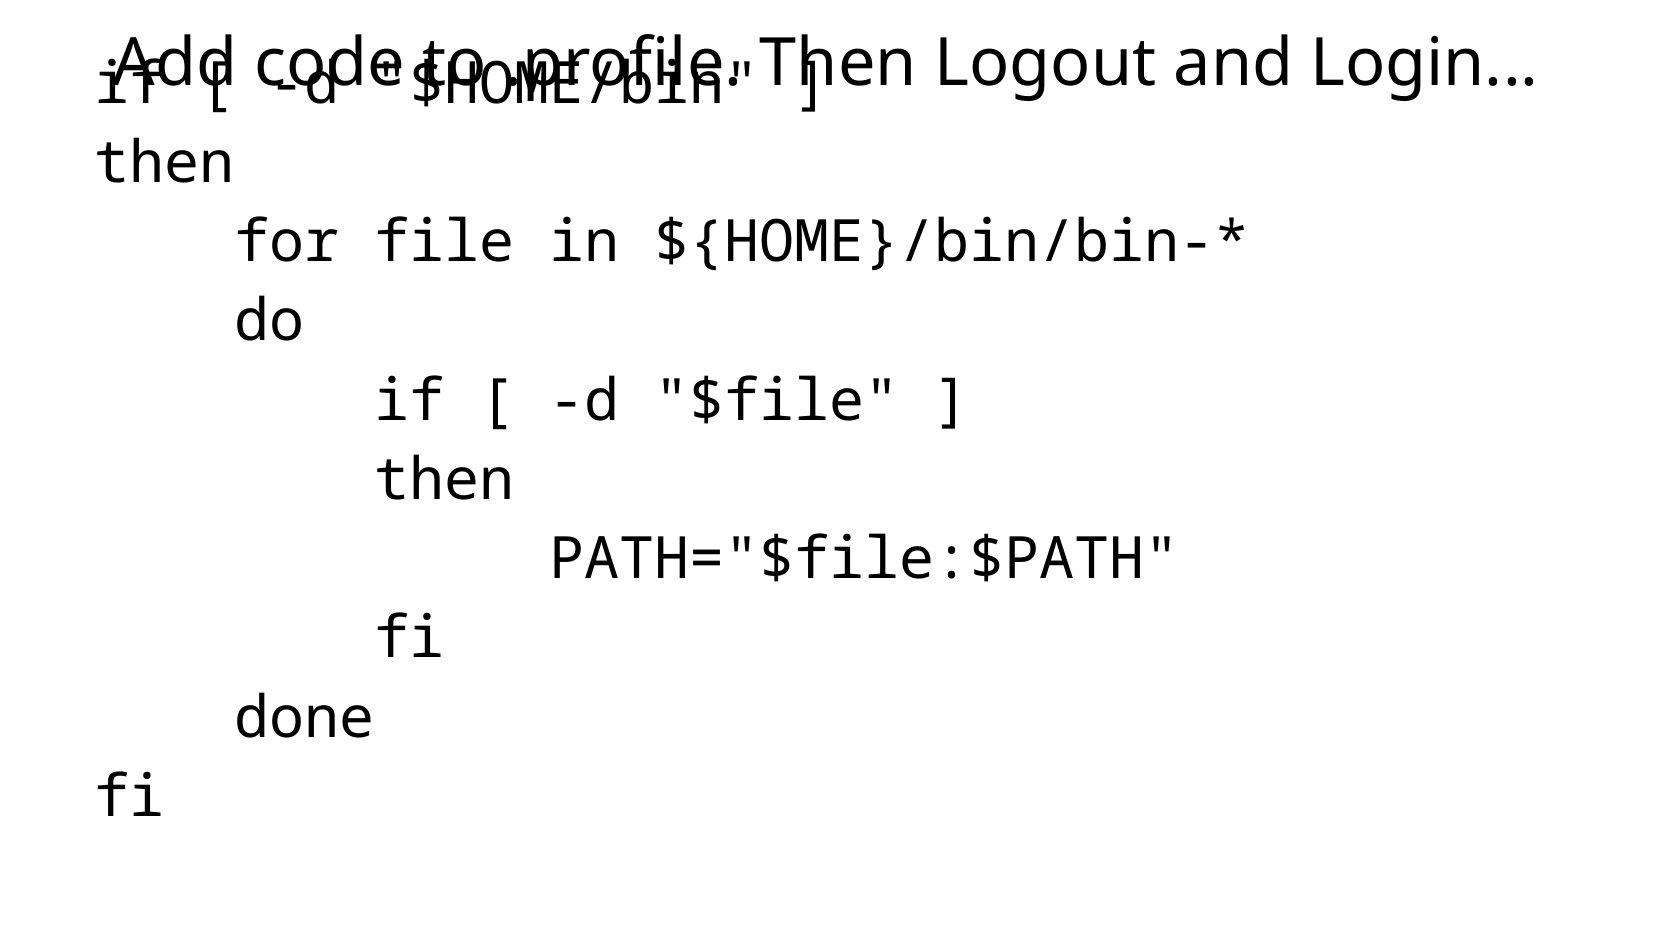

# Add code to .profile. Then Logout and Login...
if [ -d "$HOME/bin" ]
then
 for file in ${HOME}/bin/bin-*
 do
 if [ -d "$file" ]
 then
 PATH="$file:$PATH"
 fi
 done
fi